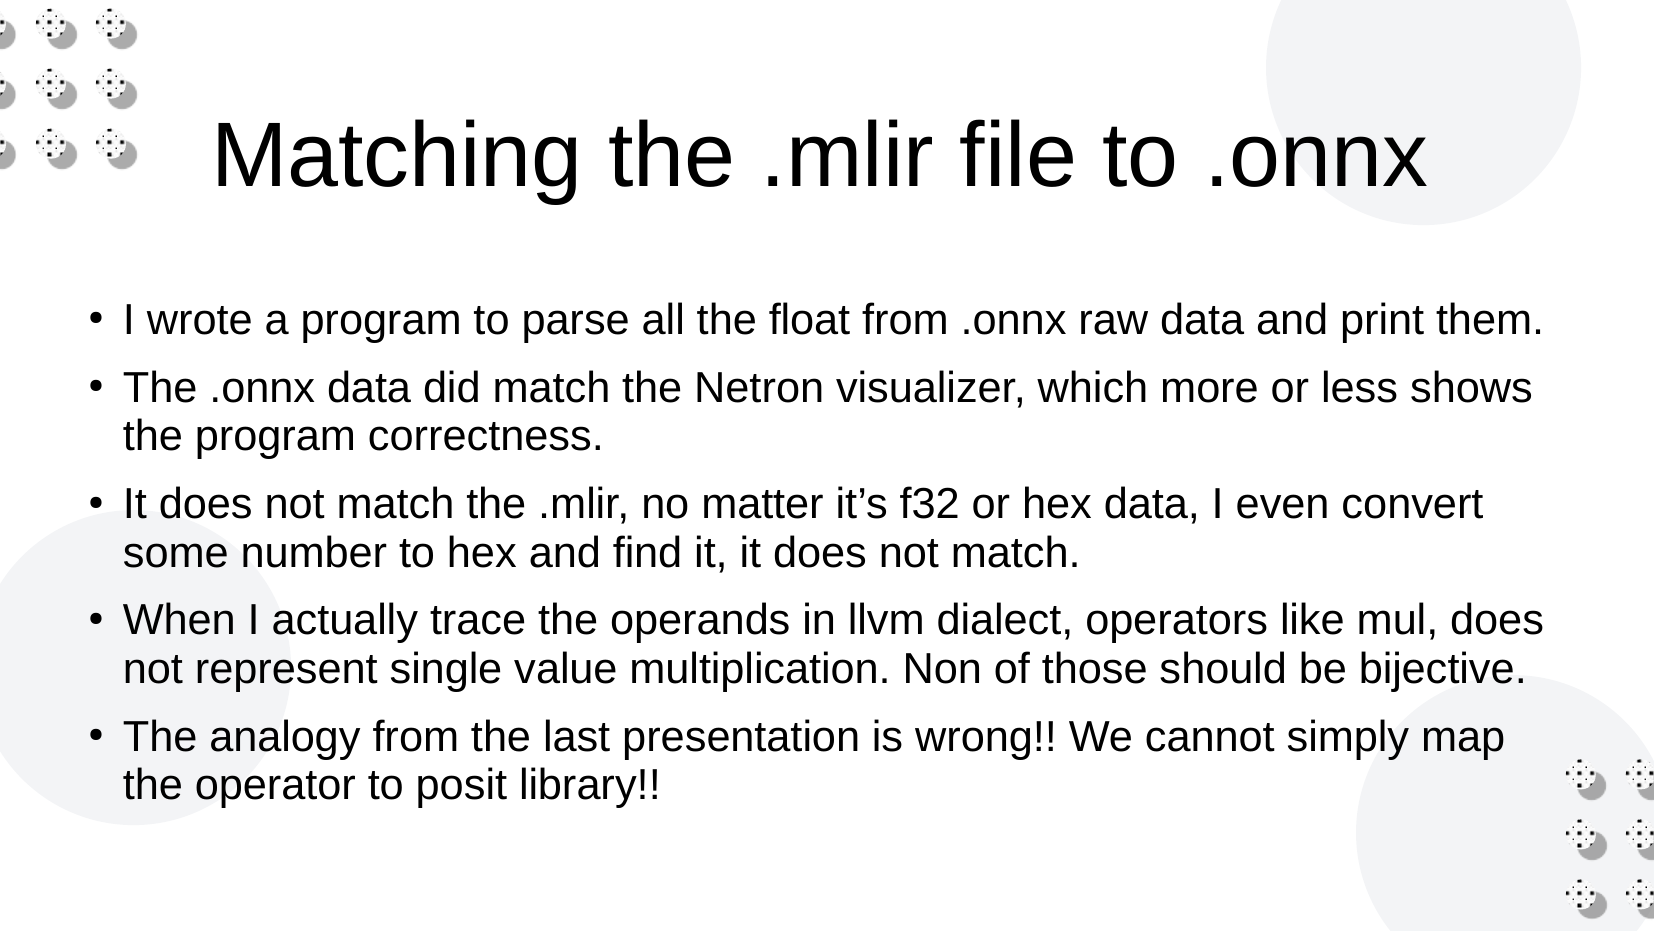

# Matching the .mlir file to .onnx
I wrote a program to parse all the float from .onnx raw data and print them.
The .onnx data did match the Netron visualizer, which more or less shows the program correctness.
It does not match the .mlir, no matter it’s f32 or hex data, I even convert some number to hex and find it, it does not match.
When I actually trace the operands in llvm dialect, operators like mul, does not represent single value multiplication. Non of those should be bijective.
The analogy from the last presentation is wrong!! We cannot simply map the operator to posit library!!